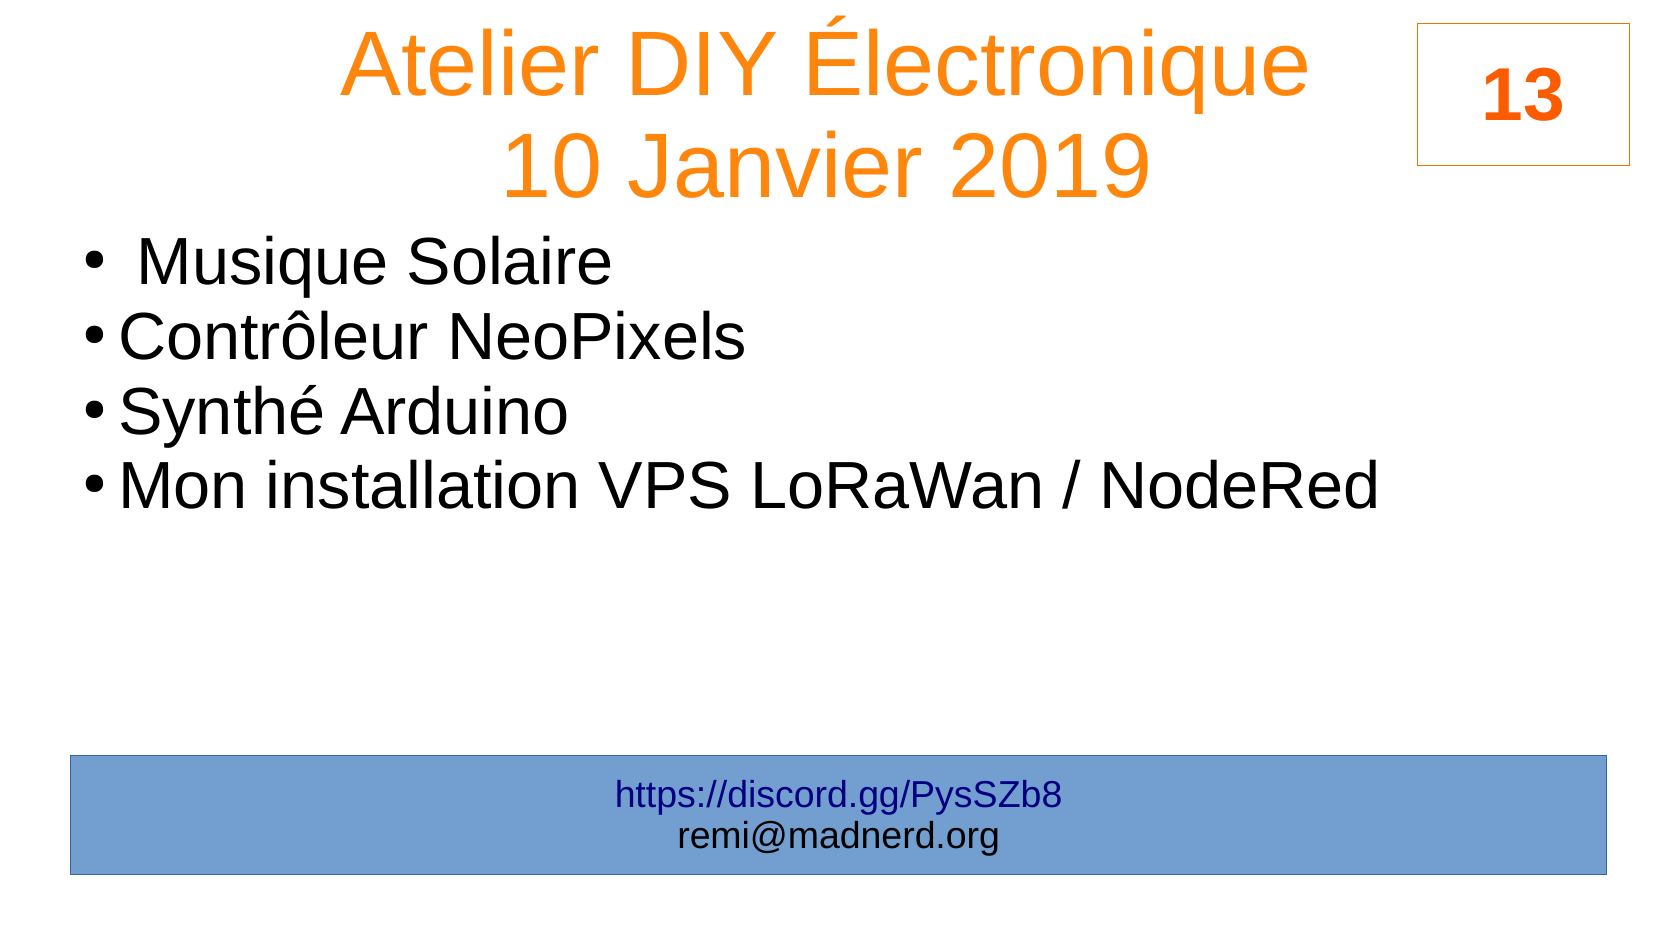

# Atelier DIY Électronique 10 Janvier 2019
13
 Musique Solaire
Contrôleur NeoPixels
Synthé Arduino
Mon installation VPS LoRaWan / NodeRed
https://discord.gg/PysSZb8
remi@madnerd.org